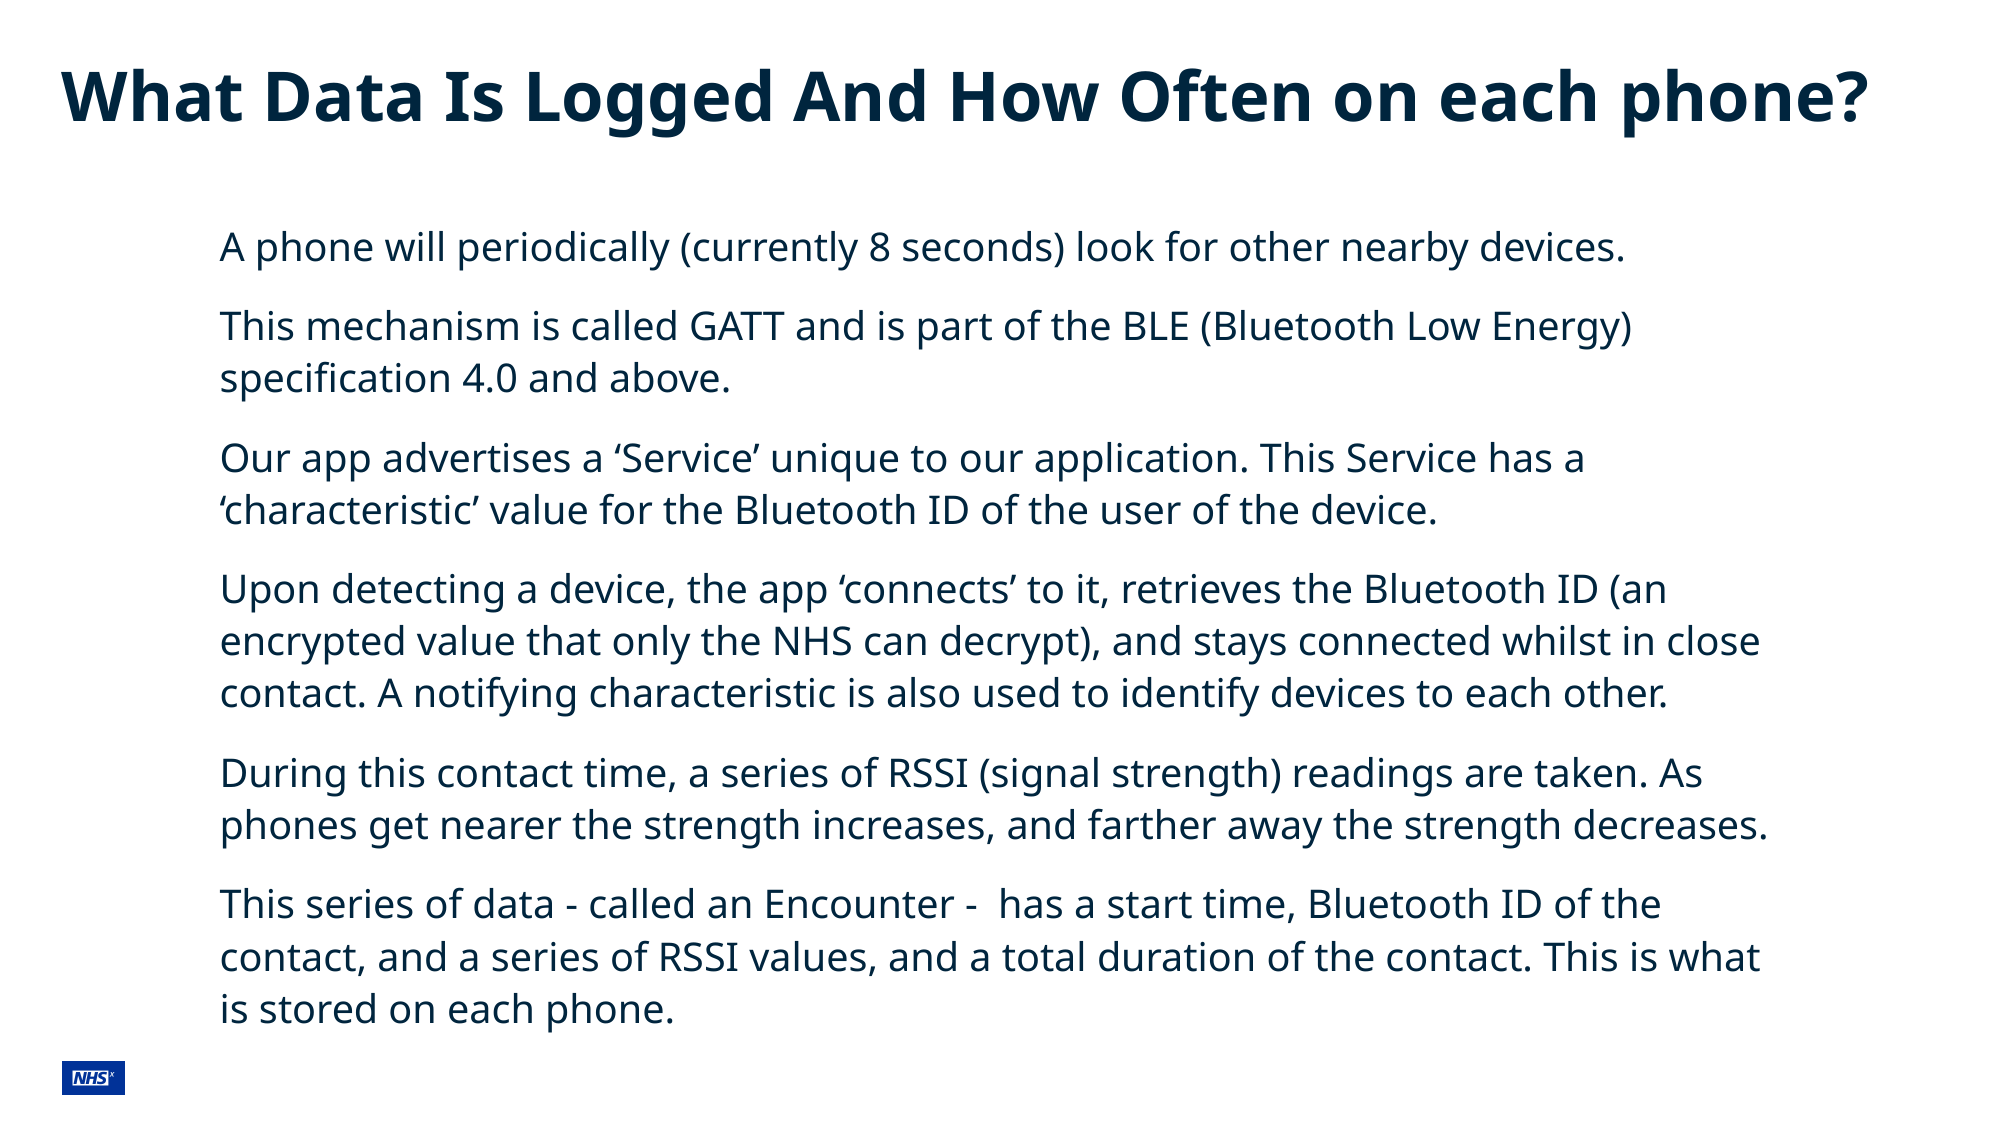

# What Data Is Logged And How Often on each phone?
A phone will periodically (currently 8 seconds) look for other nearby devices.
This mechanism is called GATT and is part of the BLE (Bluetooth Low Energy) specification 4.0 and above.
Our app advertises a ‘Service’ unique to our application. This Service has a ‘characteristic’ value for the Bluetooth ID of the user of the device.
Upon detecting a device, the app ‘connects’ to it, retrieves the Bluetooth ID (an encrypted value that only the NHS can decrypt), and stays connected whilst in close contact. A notifying characteristic is also used to identify devices to each other.
During this contact time, a series of RSSI (signal strength) readings are taken. As phones get nearer the strength increases, and farther away the strength decreases.
This series of data - called an Encounter - has a start time, Bluetooth ID of the contact, and a series of RSSI values, and a total duration of the contact. This is what is stored on each phone.